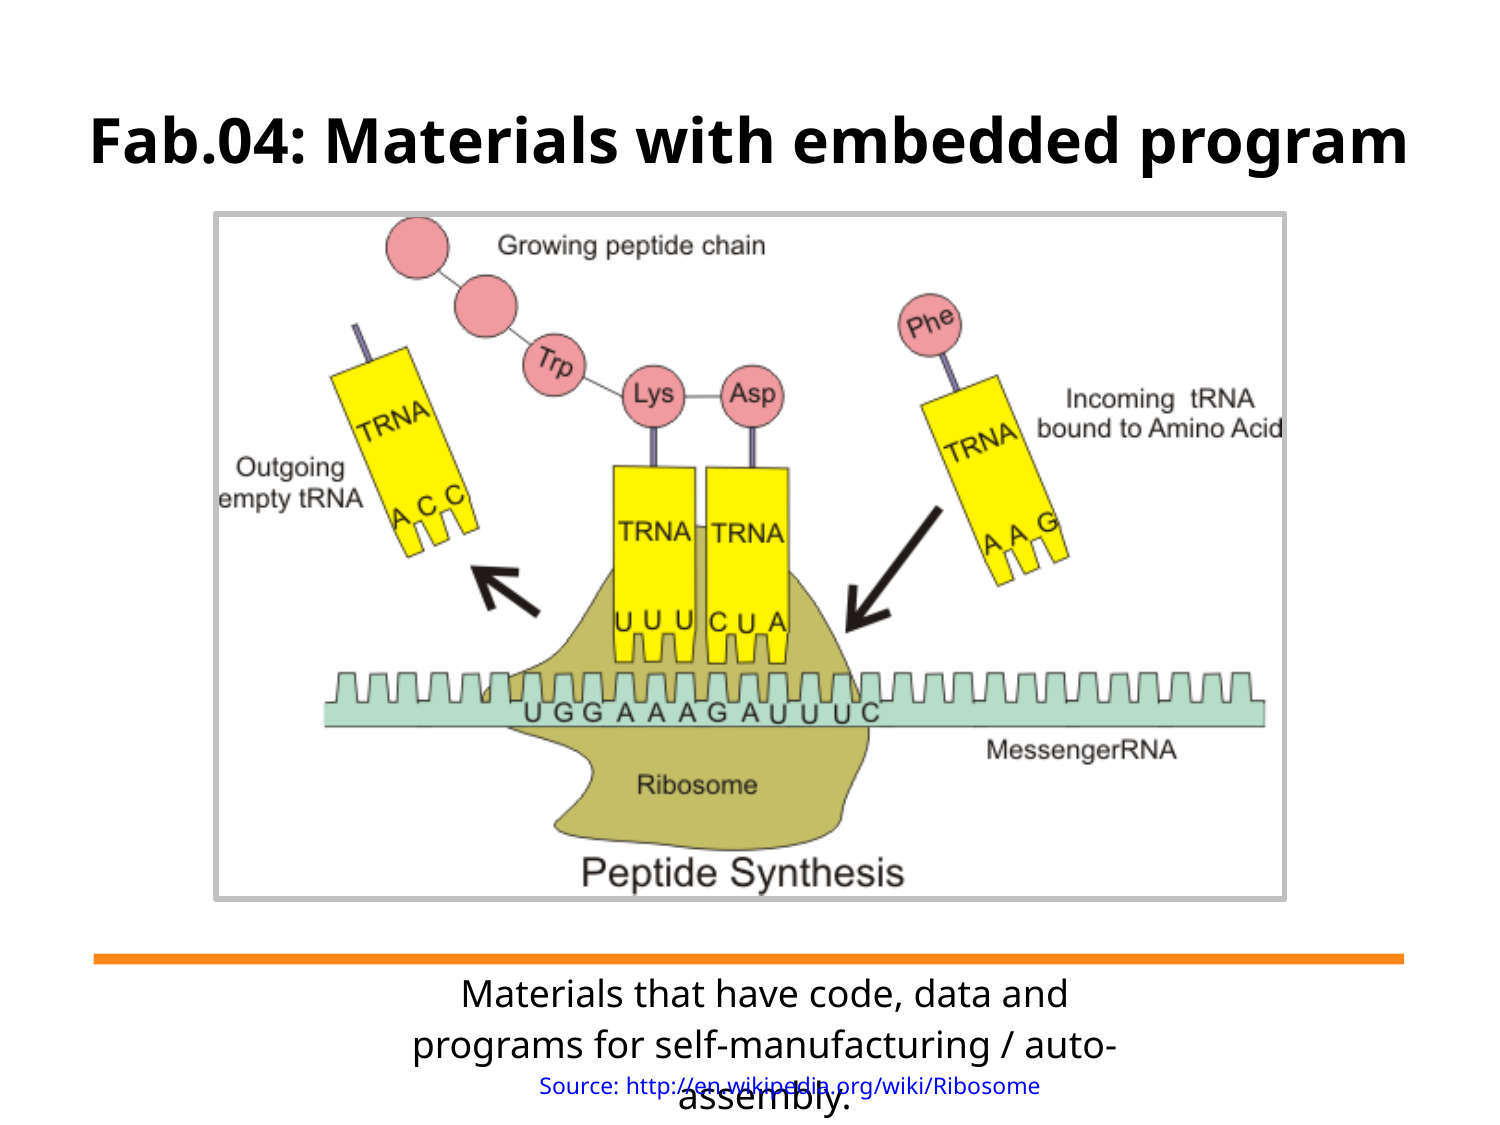

# Fab.04: Materials with embedded program
Materials that have code, data and programs for self-manufacturing / auto-assembly.
Source: http://en.wikipedia.org/wiki/Ribosome